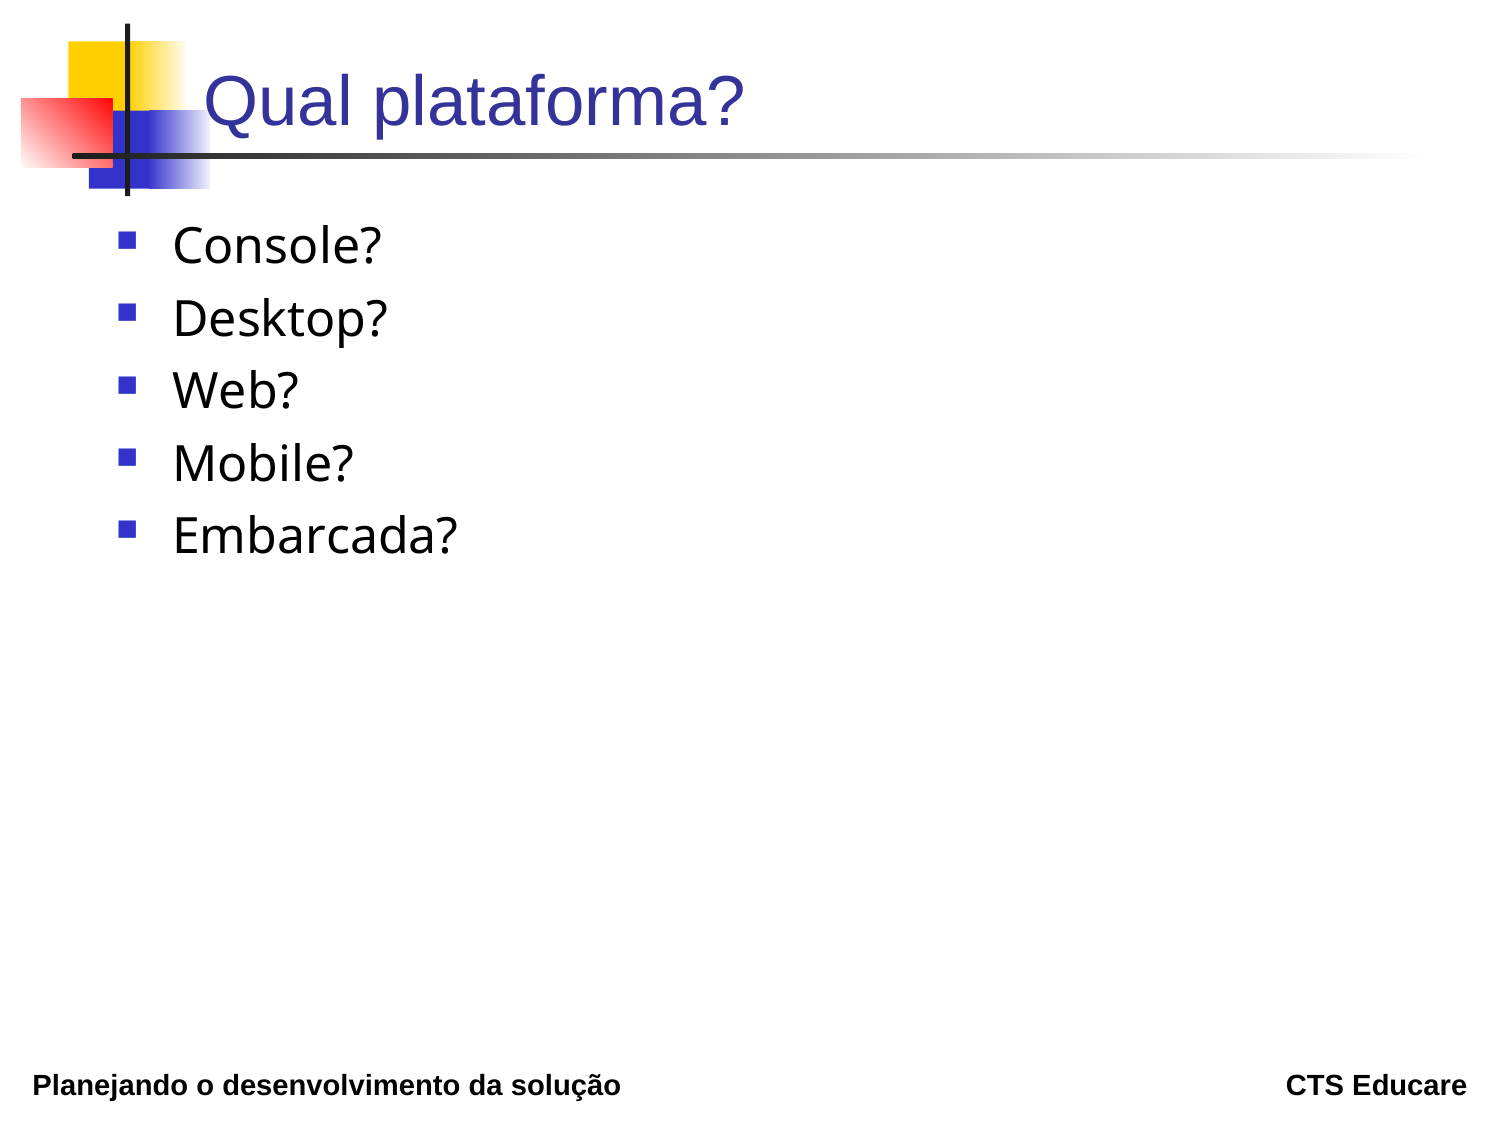

# Qual plataforma?
Console?
Desktop?
Web?
Mobile?
Embarcada?